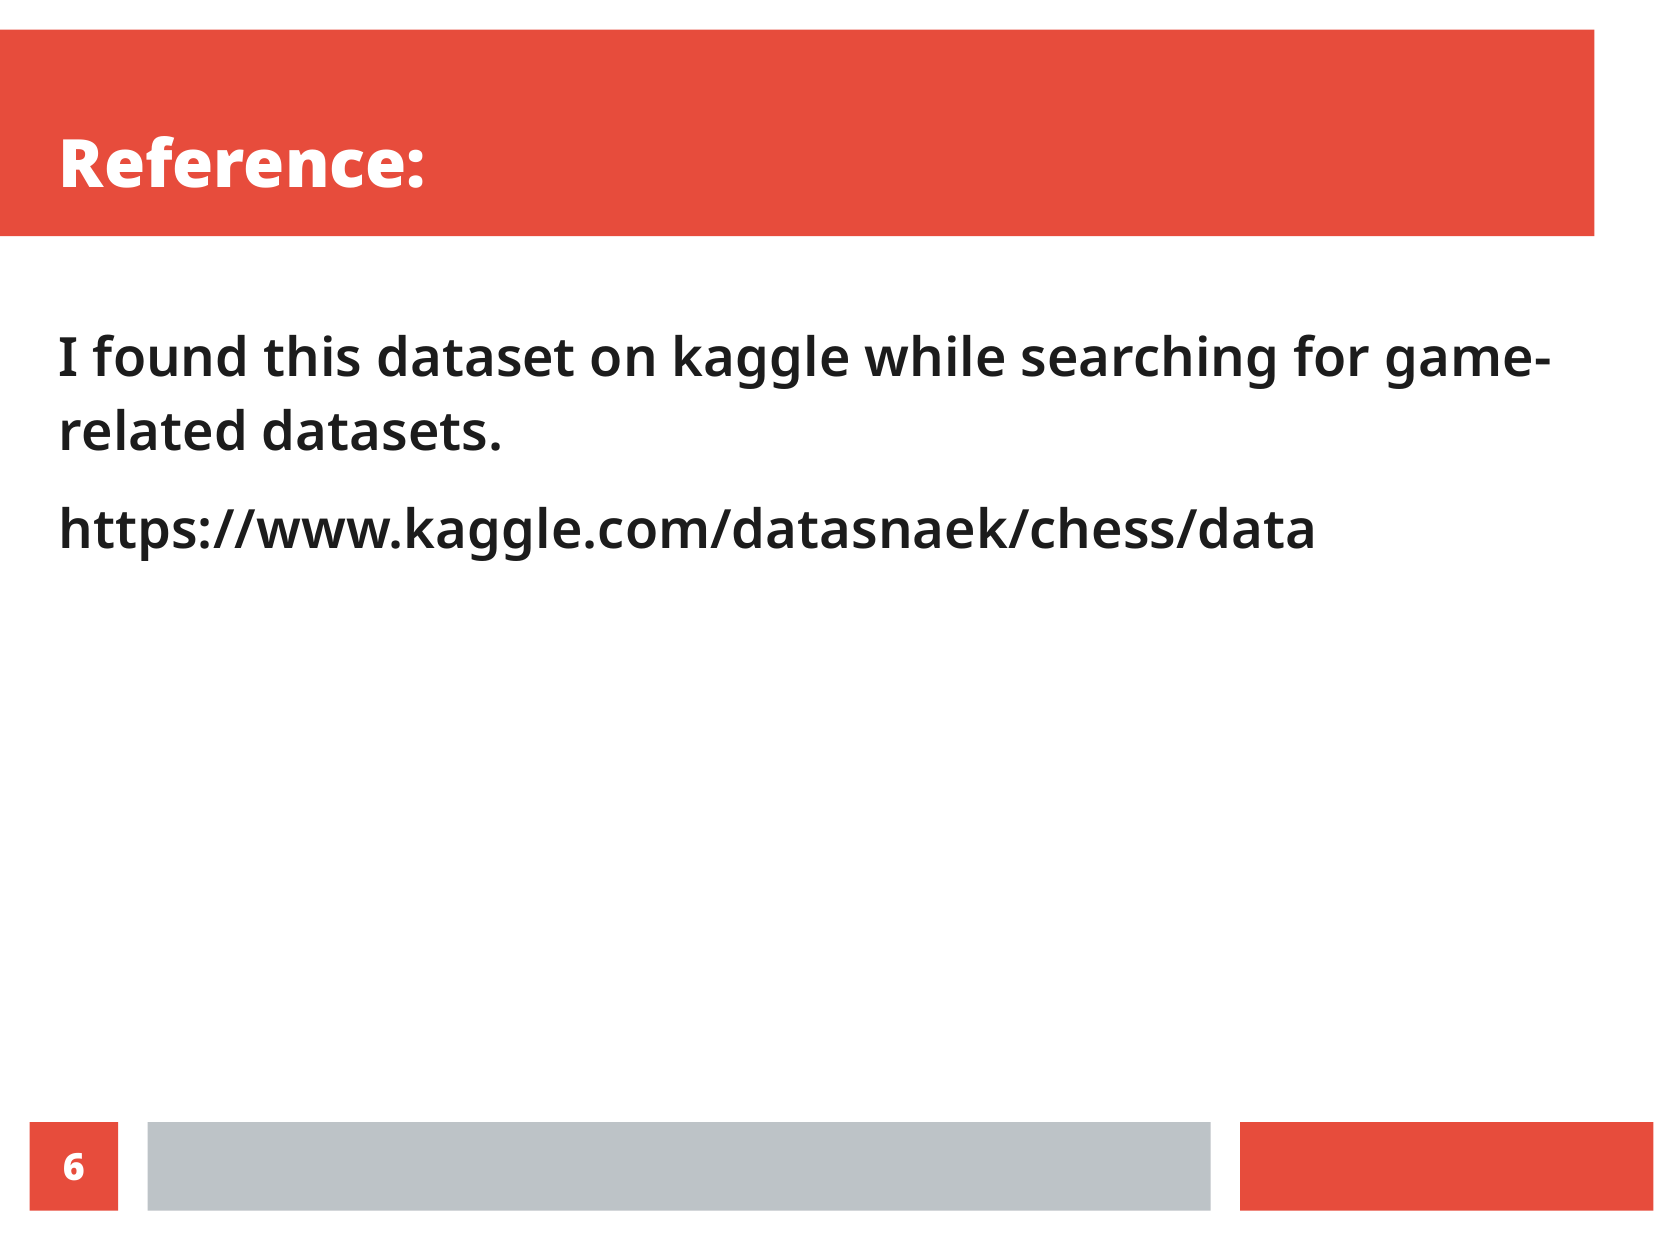

# Reference:
I found this dataset on kaggle while searching for game-related datasets.
https://www.kaggle.com/datasnaek/chess/data
6